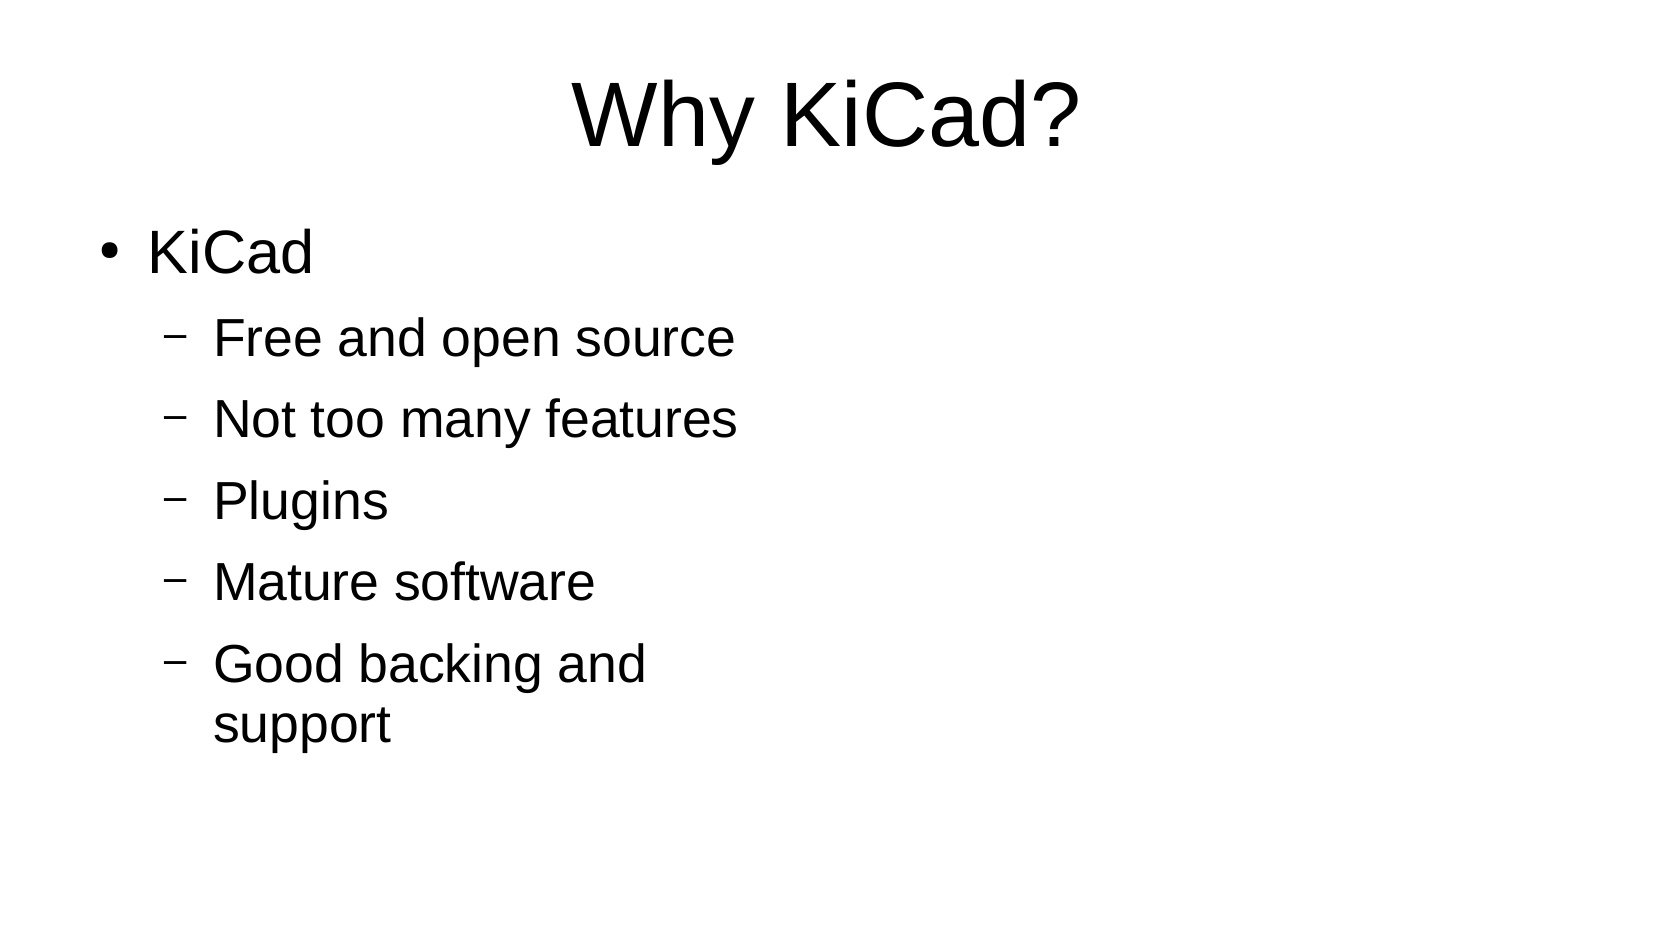

# Why KiCad?
KiCad
Free and open source
Not too many features
Plugins
Mature software
Good backing and support